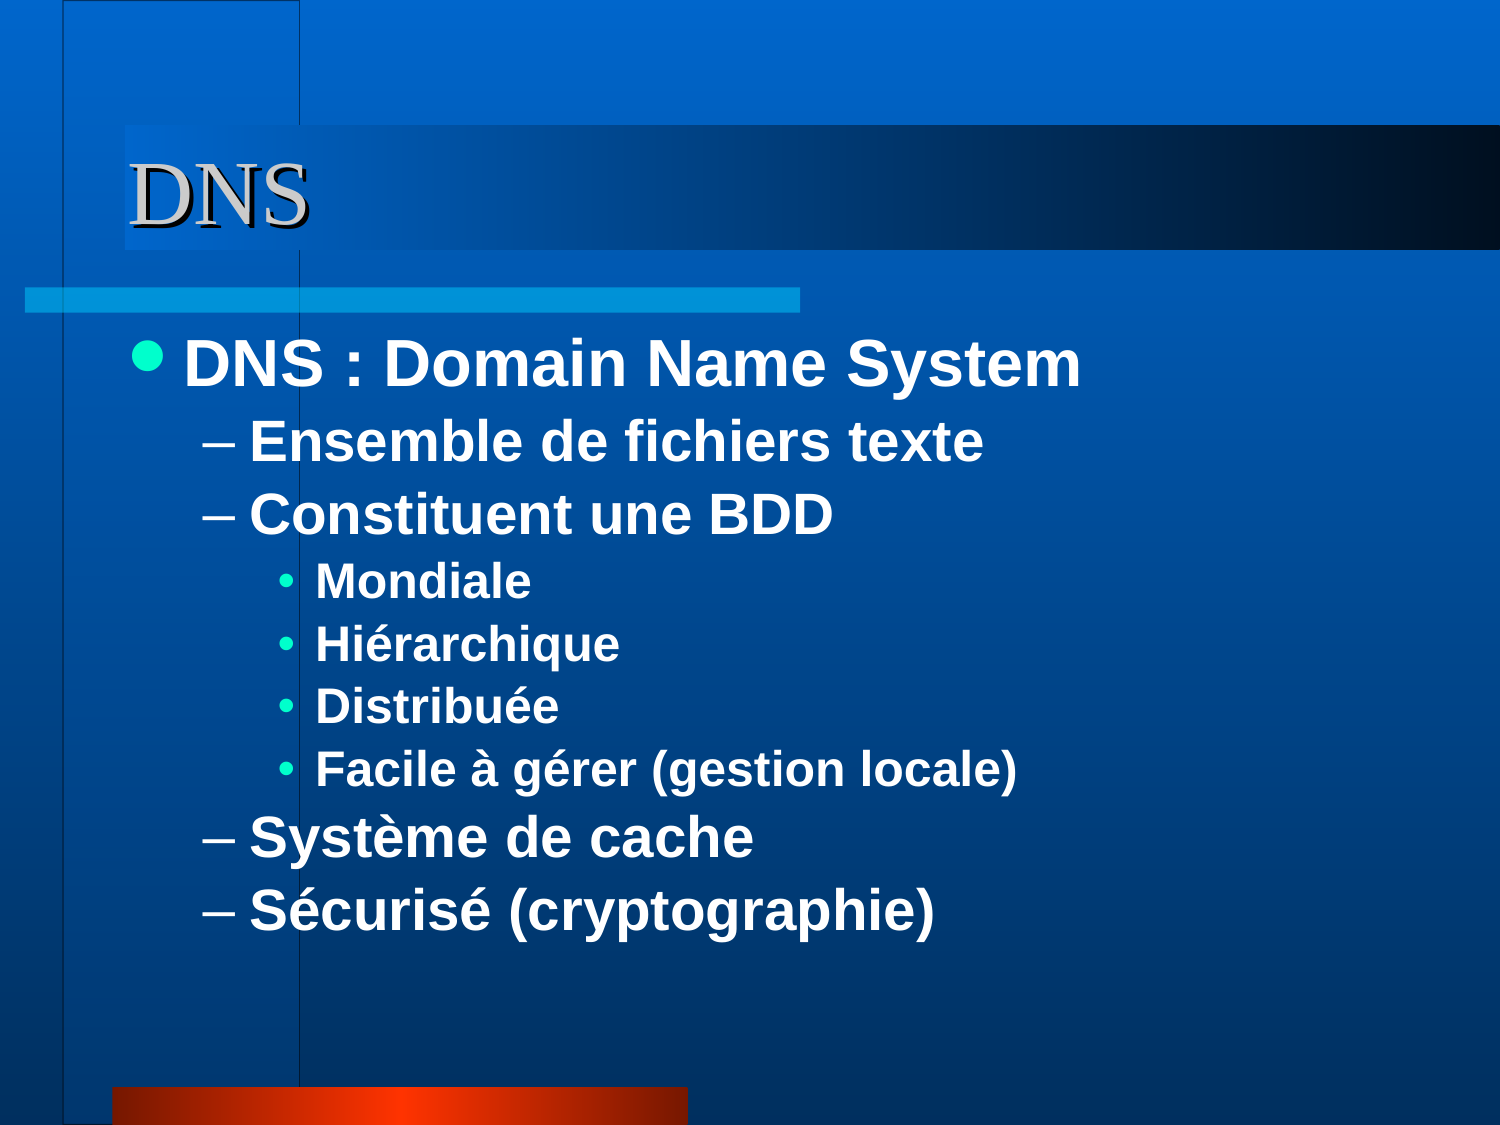

# DNS
DNS : Domain Name System
Ensemble de fichiers texte
Constituent une BDD
Mondiale
Hiérarchique
Distribuée
Facile à gérer (gestion locale)
Système de cache
Sécurisé (cryptographie)